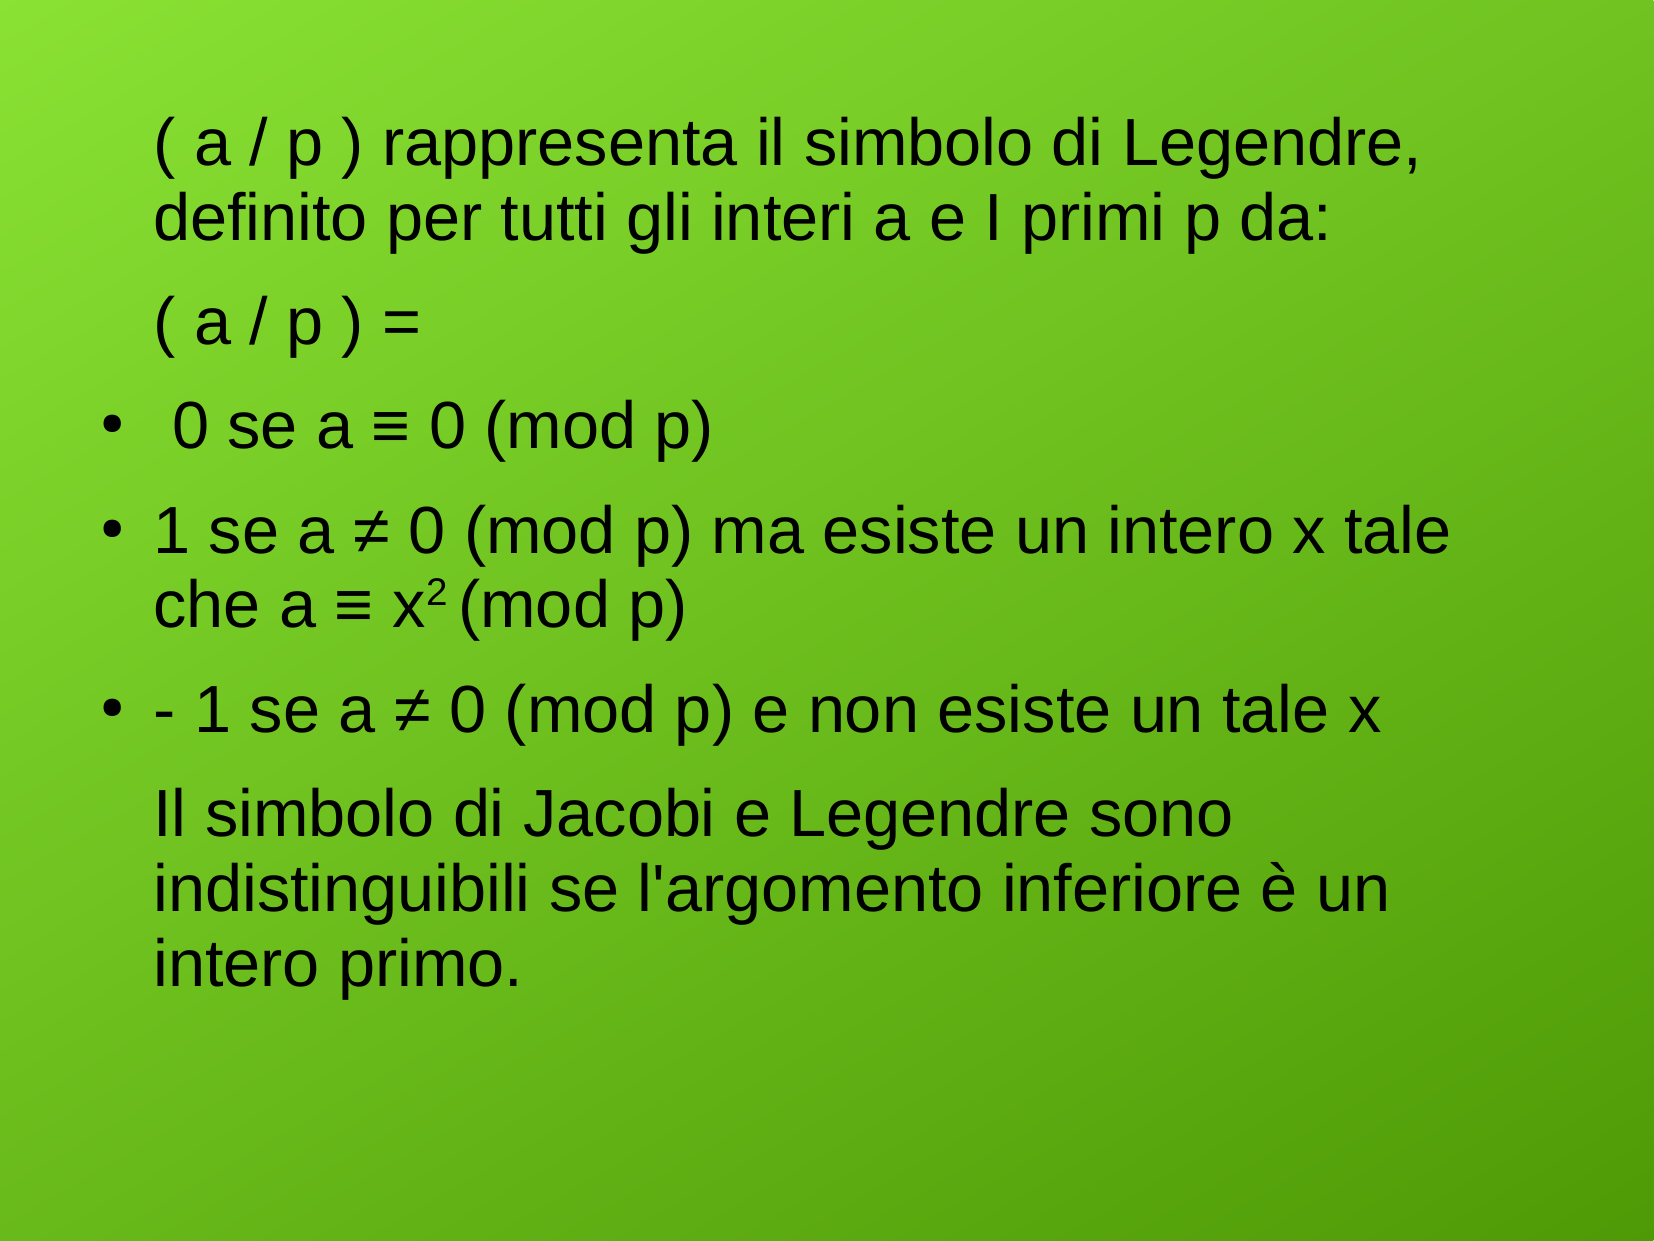

# ( a / p ) rappresenta il simbolo di Legendre, definito per tutti gli interi a e I primi p da:
( a / p ) =
 0 se a ≡ 0 (mod p)
1 se a ≠ 0 (mod p) ma esiste un intero x tale che a ≡ x2 (mod p)
- 1 se a ≠ 0 (mod p) e non esiste un tale x
Il simbolo di Jacobi e Legendre sono indistinguibili se l'argomento inferiore è un intero primo.